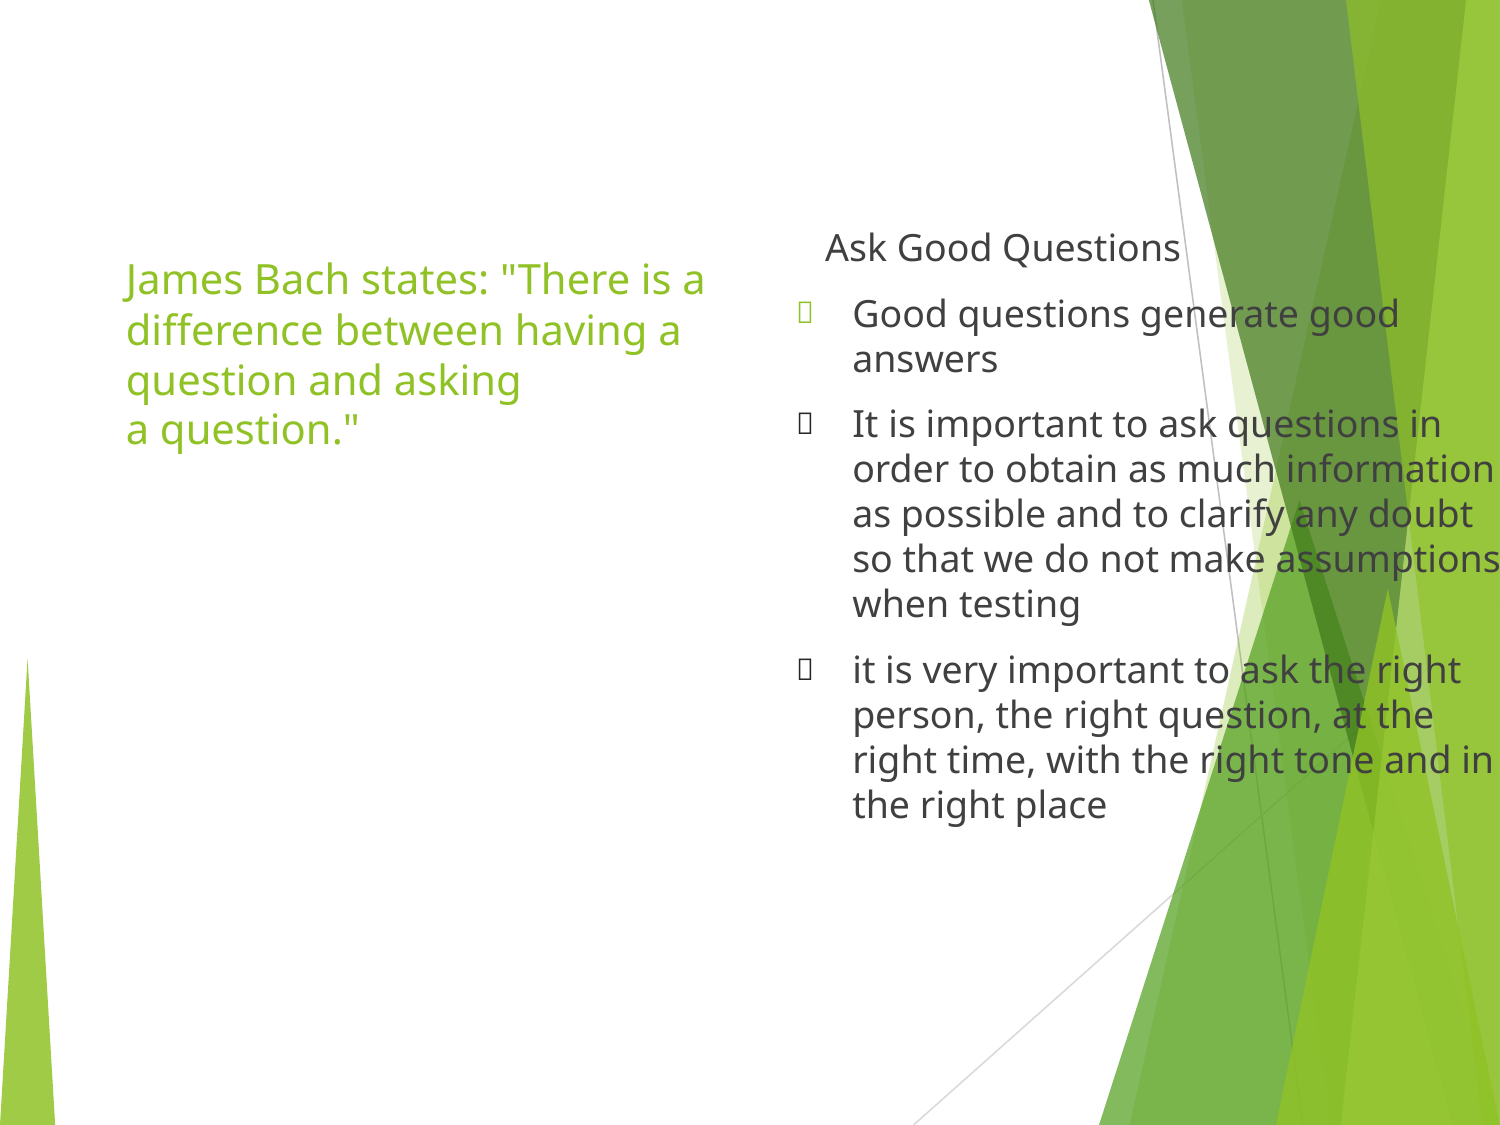

Ask Good Questions
Good questions generate good answers
It is important to ask questions in order to obtain as much information as possible and to clarify any doubt so that we do not make assumptions when testing
it is very important to ask the right person, the right question, at the right time, with the right tone and in the right place
# James Bach states: "There is a difference between having a question and asking a question."